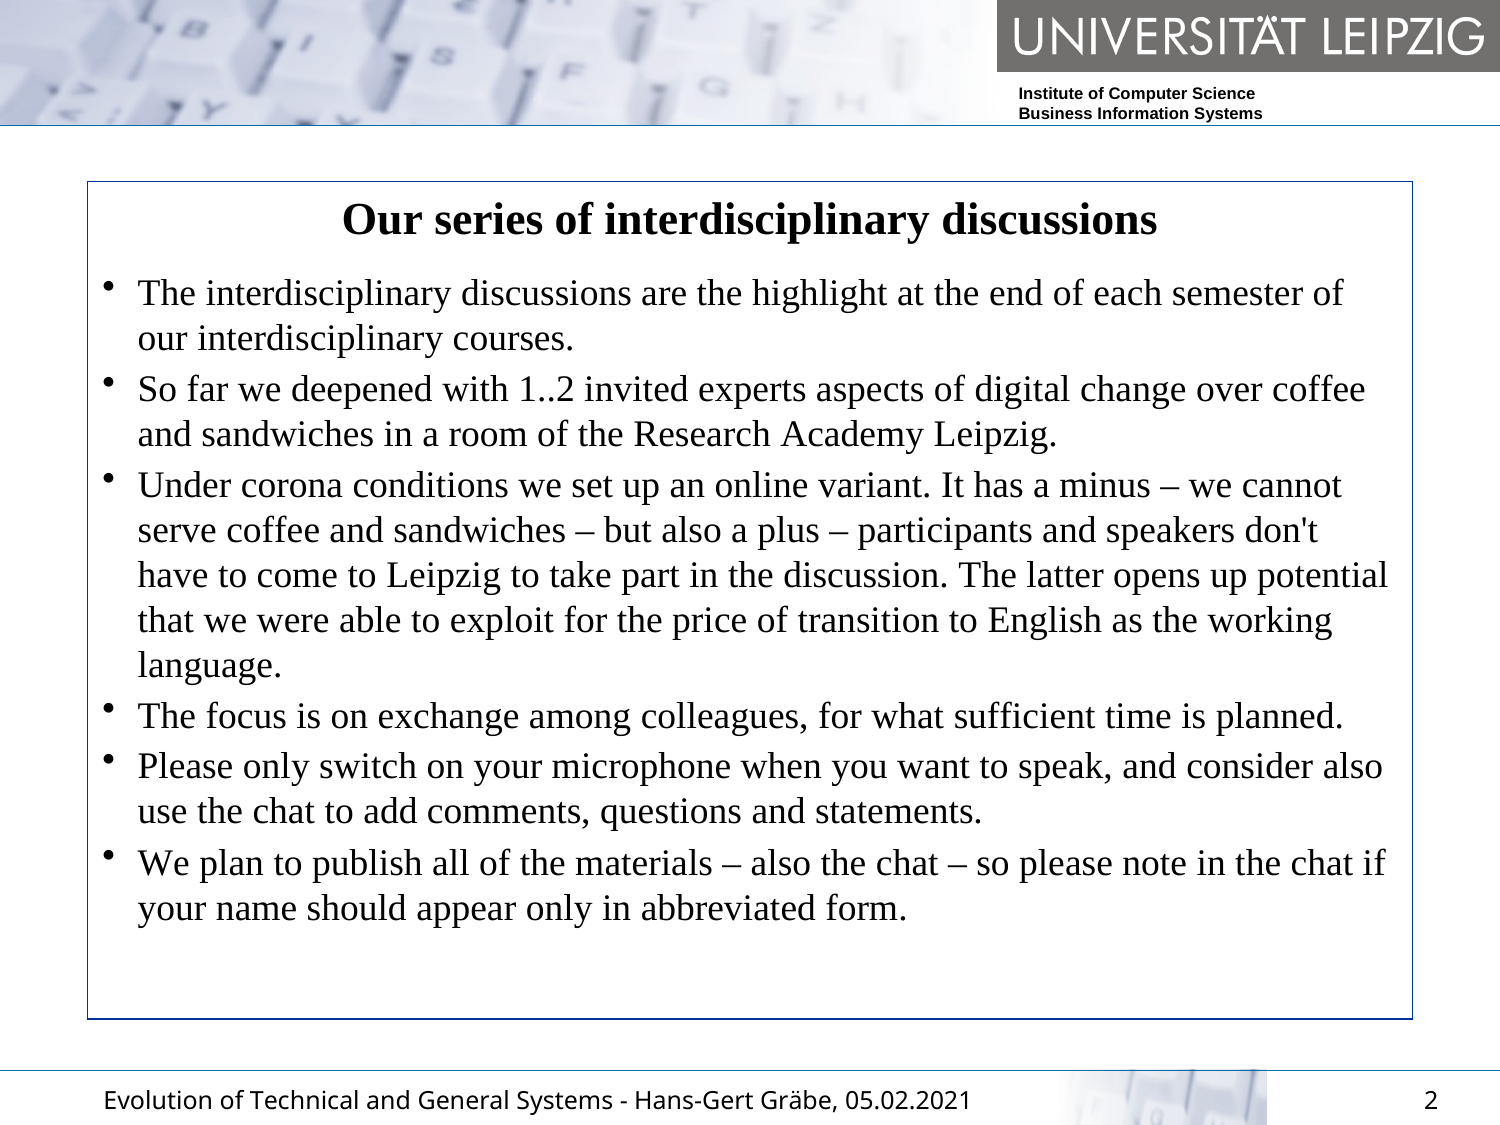

Our series of interdisciplinary discussions
The interdisciplinary discussions are the highlight at the end of each semester of our interdisciplinary courses.
So far we deepened with 1..2 invited experts aspects of digital change over coffee and sandwiches in a room of the Research Academy Leipzig.
Under corona conditions we set up an online variant. It has a minus – we cannot serve coffee and sandwiches – but also a plus – participants and speakers don't have to come to Leipzig to take part in the discussion. The latter opens up potential that we were able to exploit for the price of transition to English as the working language.
The focus is on exchange among colleagues, for what sufficient time is planned.
Please only switch on your microphone when you want to speak, and consider also use the chat to add comments, questions and statements.
We plan to publish all of the materials – also the chat – so please note in the chat if your name should appear only in abbreviated form.
Evolution of Technical and General Systems - Hans-Gert Gräbe, 05.02.2021
2